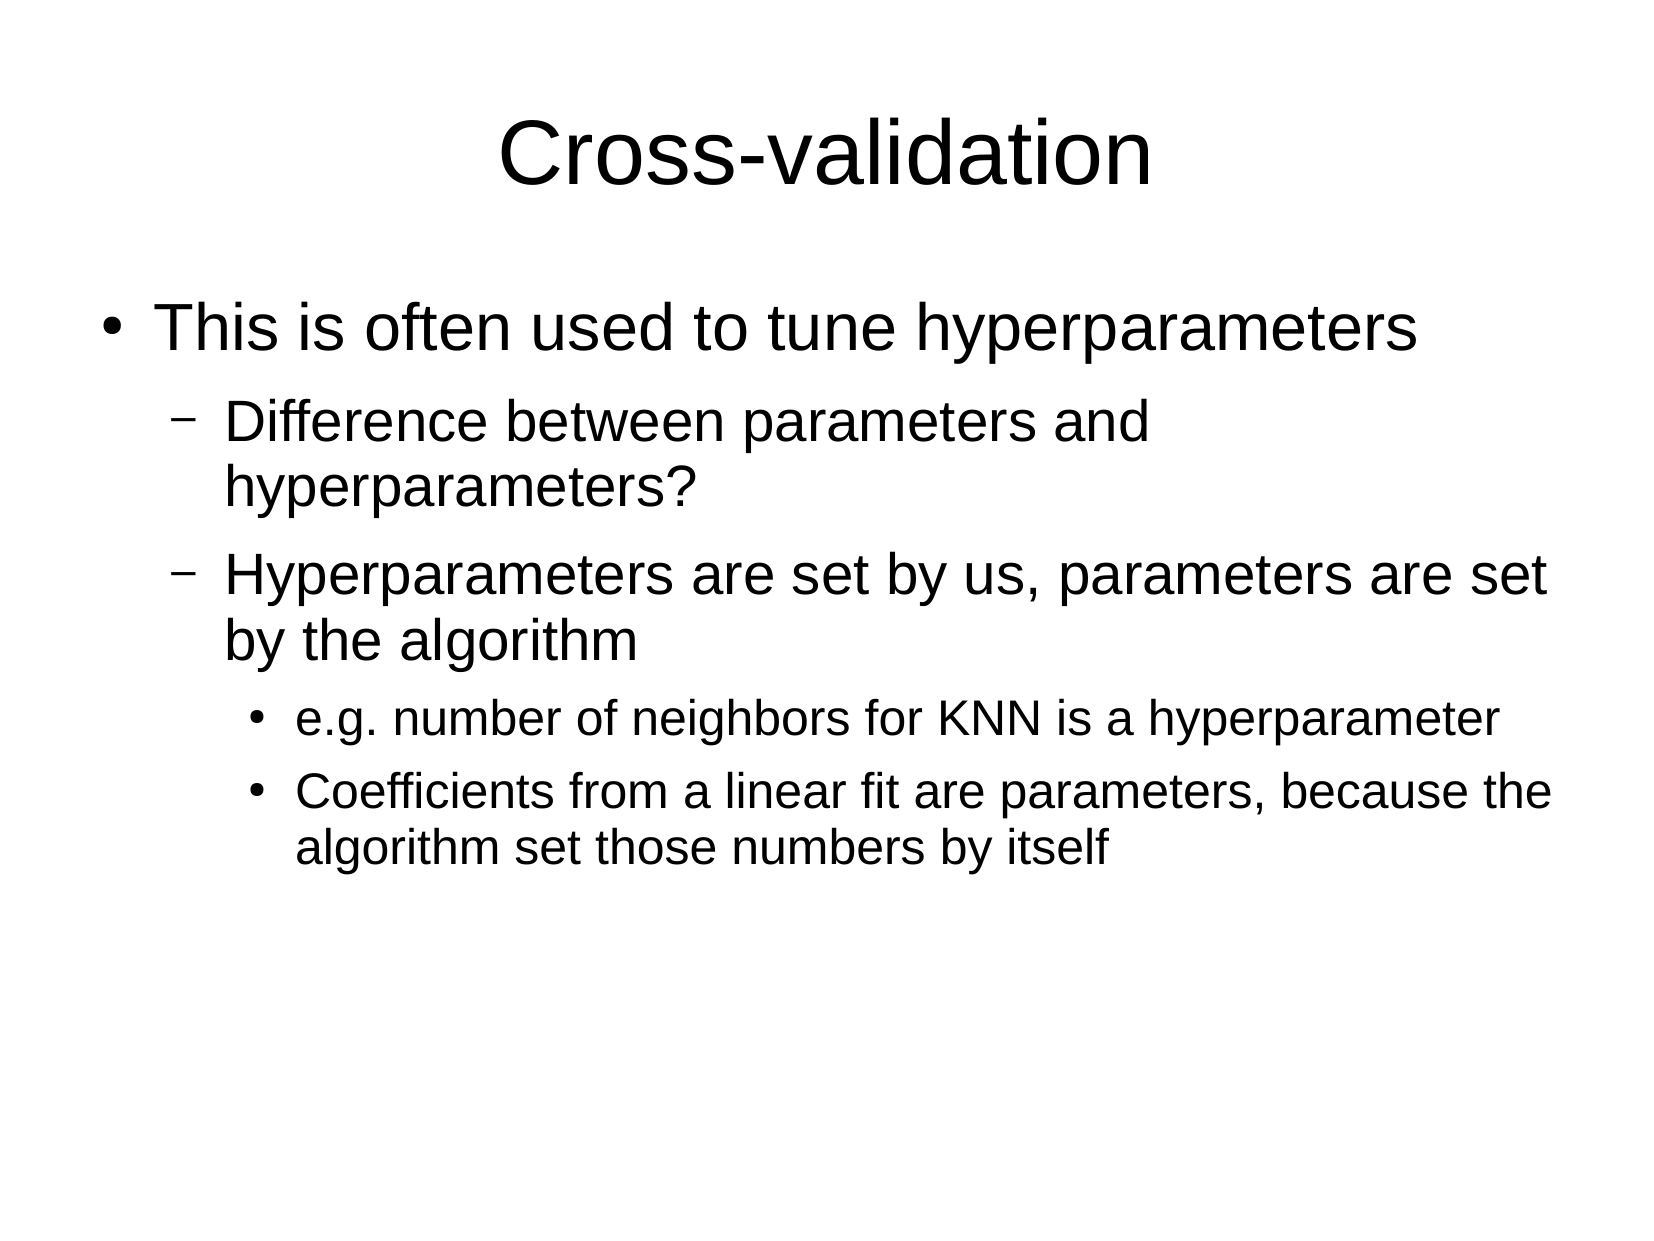

# Cross-validation
This is often used to tune hyperparameters
Difference between parameters and hyperparameters?
Hyperparameters are set by us, parameters are set by the algorithm
e.g. number of neighbors for KNN is a hyperparameter
Coefficients from a linear fit are parameters, because the algorithm set those numbers by itself